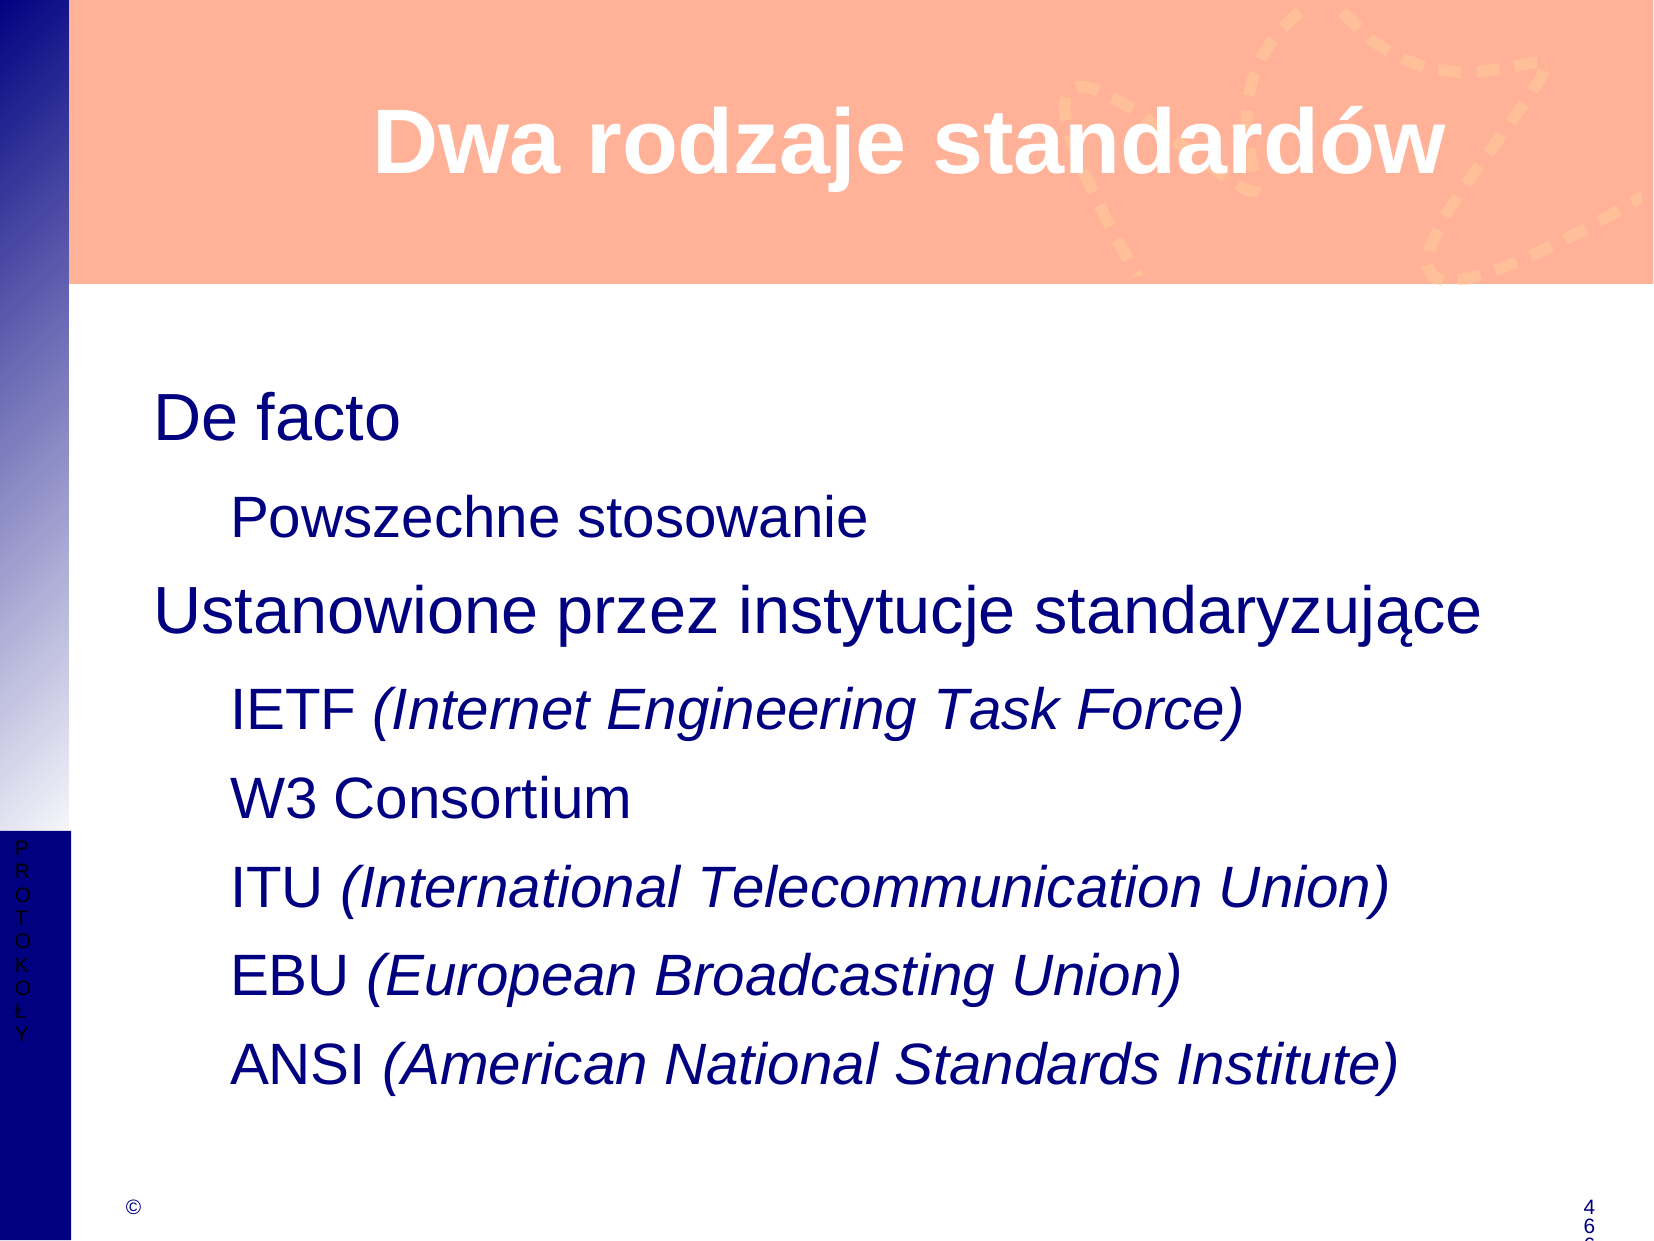

Dwa rodzaje standardów
# De facto
Powszechne stosowanie
Ustanowione przez instytucje standaryzujące
IETF (Internet Engineering Task Force)
W3 Consortium
ITU (International Telecommunication Union)
EBU (European Broadcasting Union)
ANSI (American National Standards Institute)
P
R
O
T
O
K
O
Ł
Y